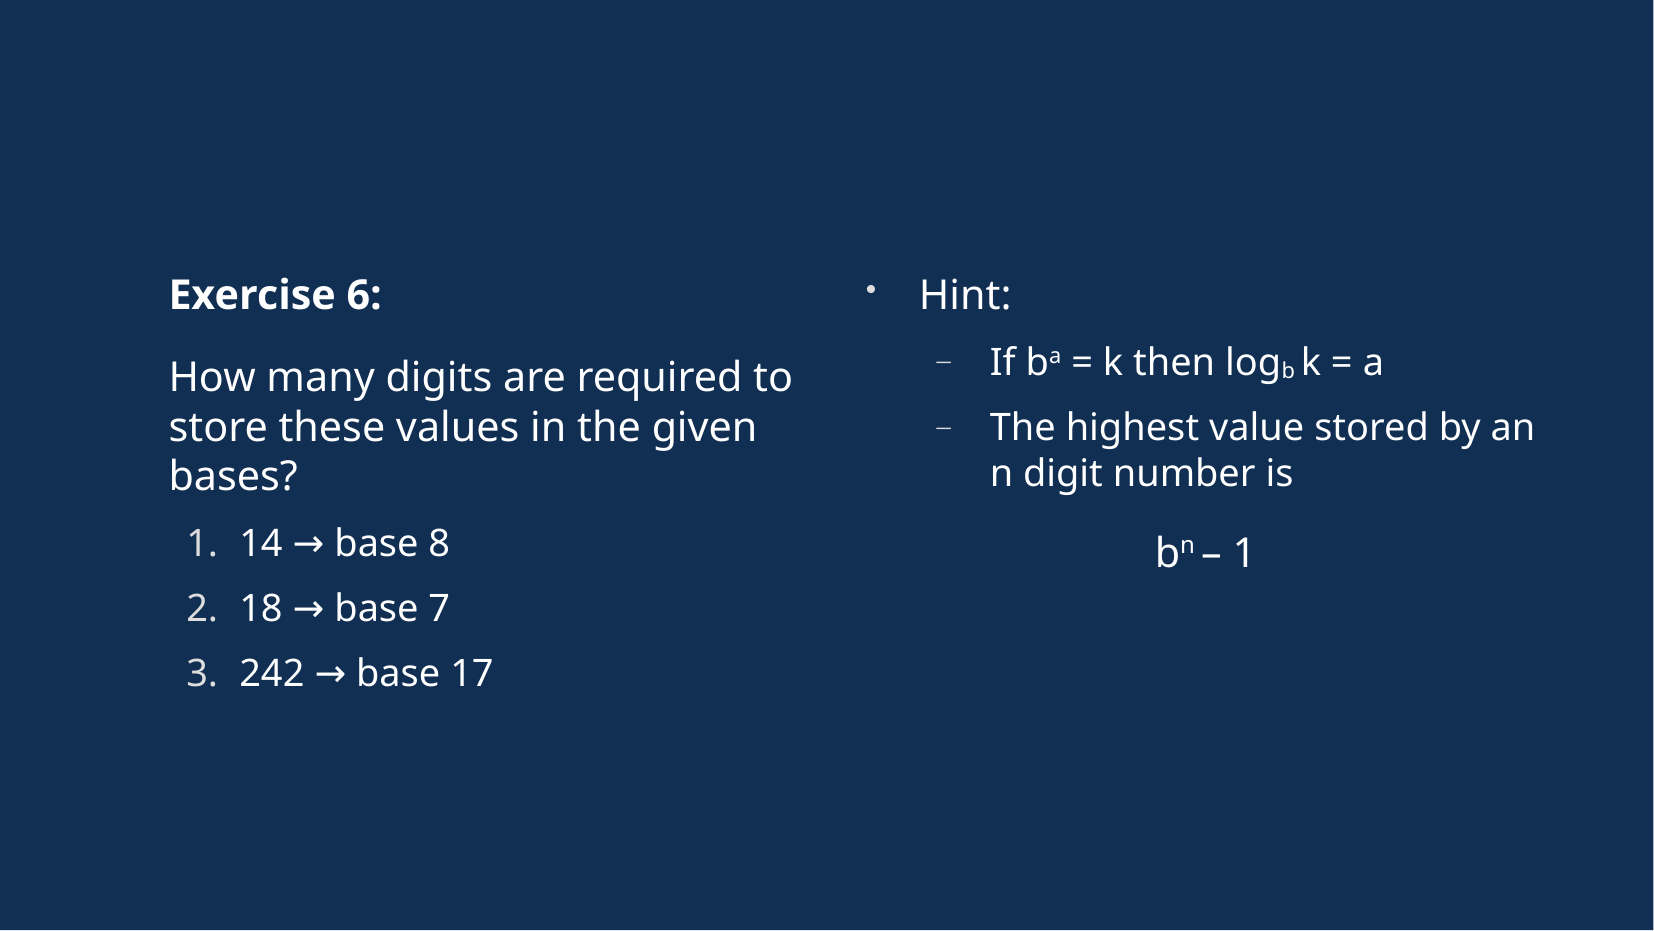

#
Exercise 6:
How many digits are required to store these values in the given bases?
14 → base 8
18 → base 7
242 → base 17
Hint:
If ba = k then logb k = a
The highest value stored by an n digit number is
bn – 1